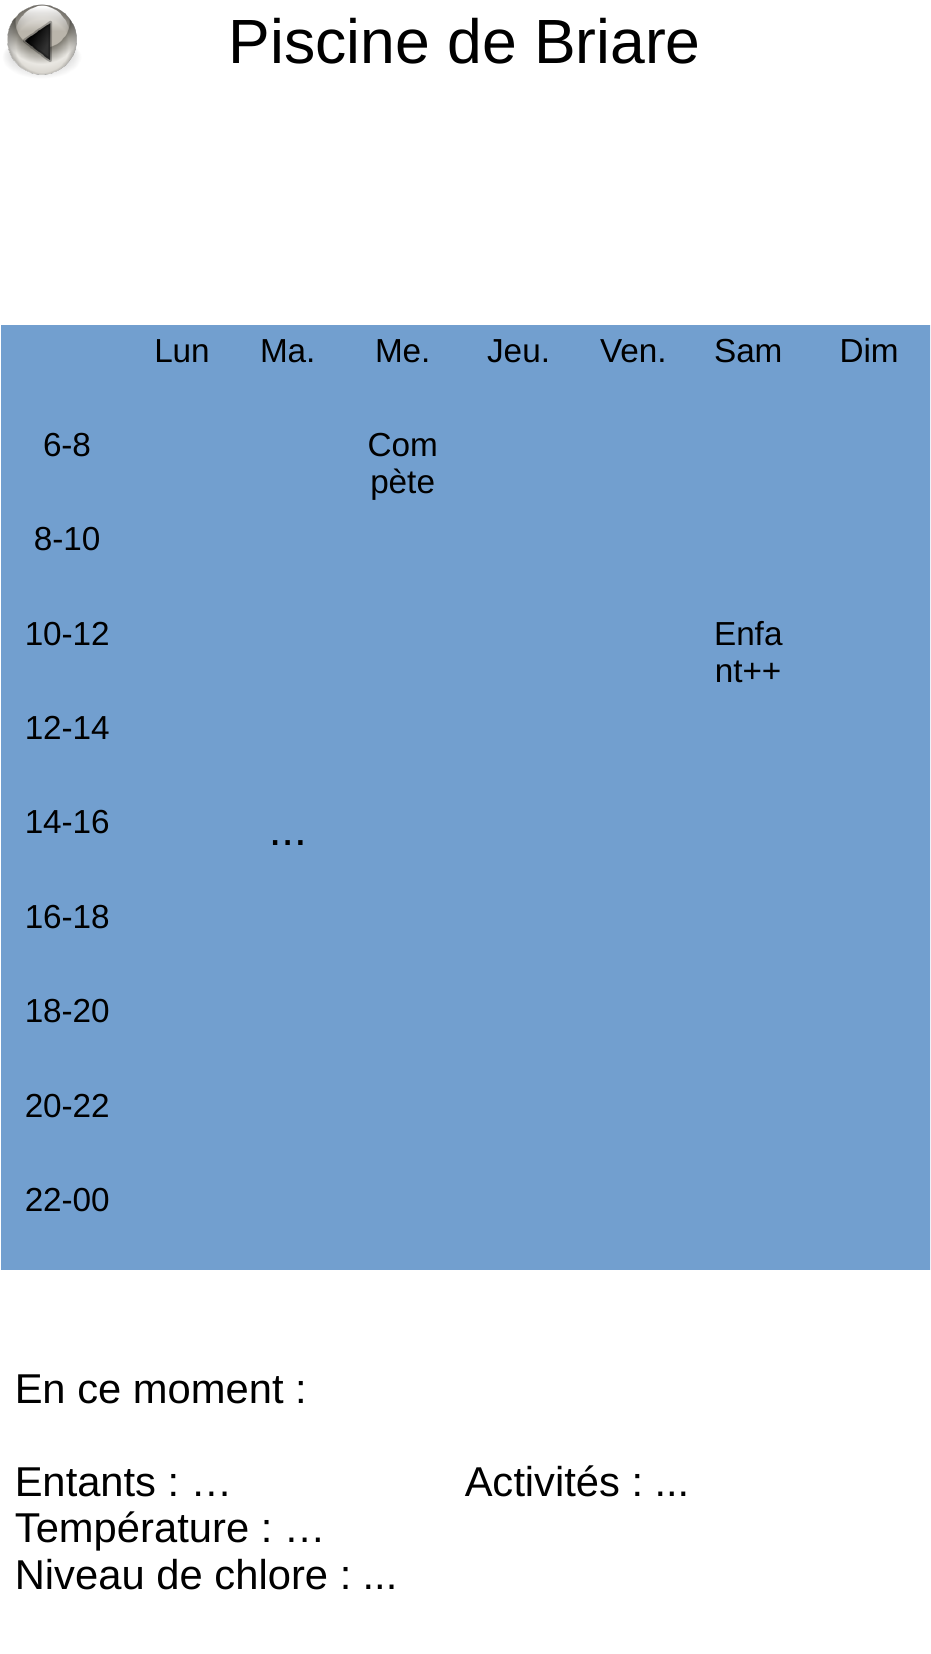

Piscine de Briare
| | Lun | Ma. | Me. | Jeu. | Ven. | Sam | Dim |
| --- | --- | --- | --- | --- | --- | --- | --- |
| 6-8 | | | Compète | | | | |
| 8-10 | | | | | | | |
| 10-12 | | | | | | Enfant++ | |
| 12-14 | | | | | | | |
| 14-16 | | ... | | | | | |
| 16-18 | | | | | | | |
| 18-20 | | | | | | | |
| 20-22 | | | | | | | |
| 22-00 | | | | | | | |
En ce moment :
Entants : …				Activités : ...
Température : …
Niveau de chlore : ...